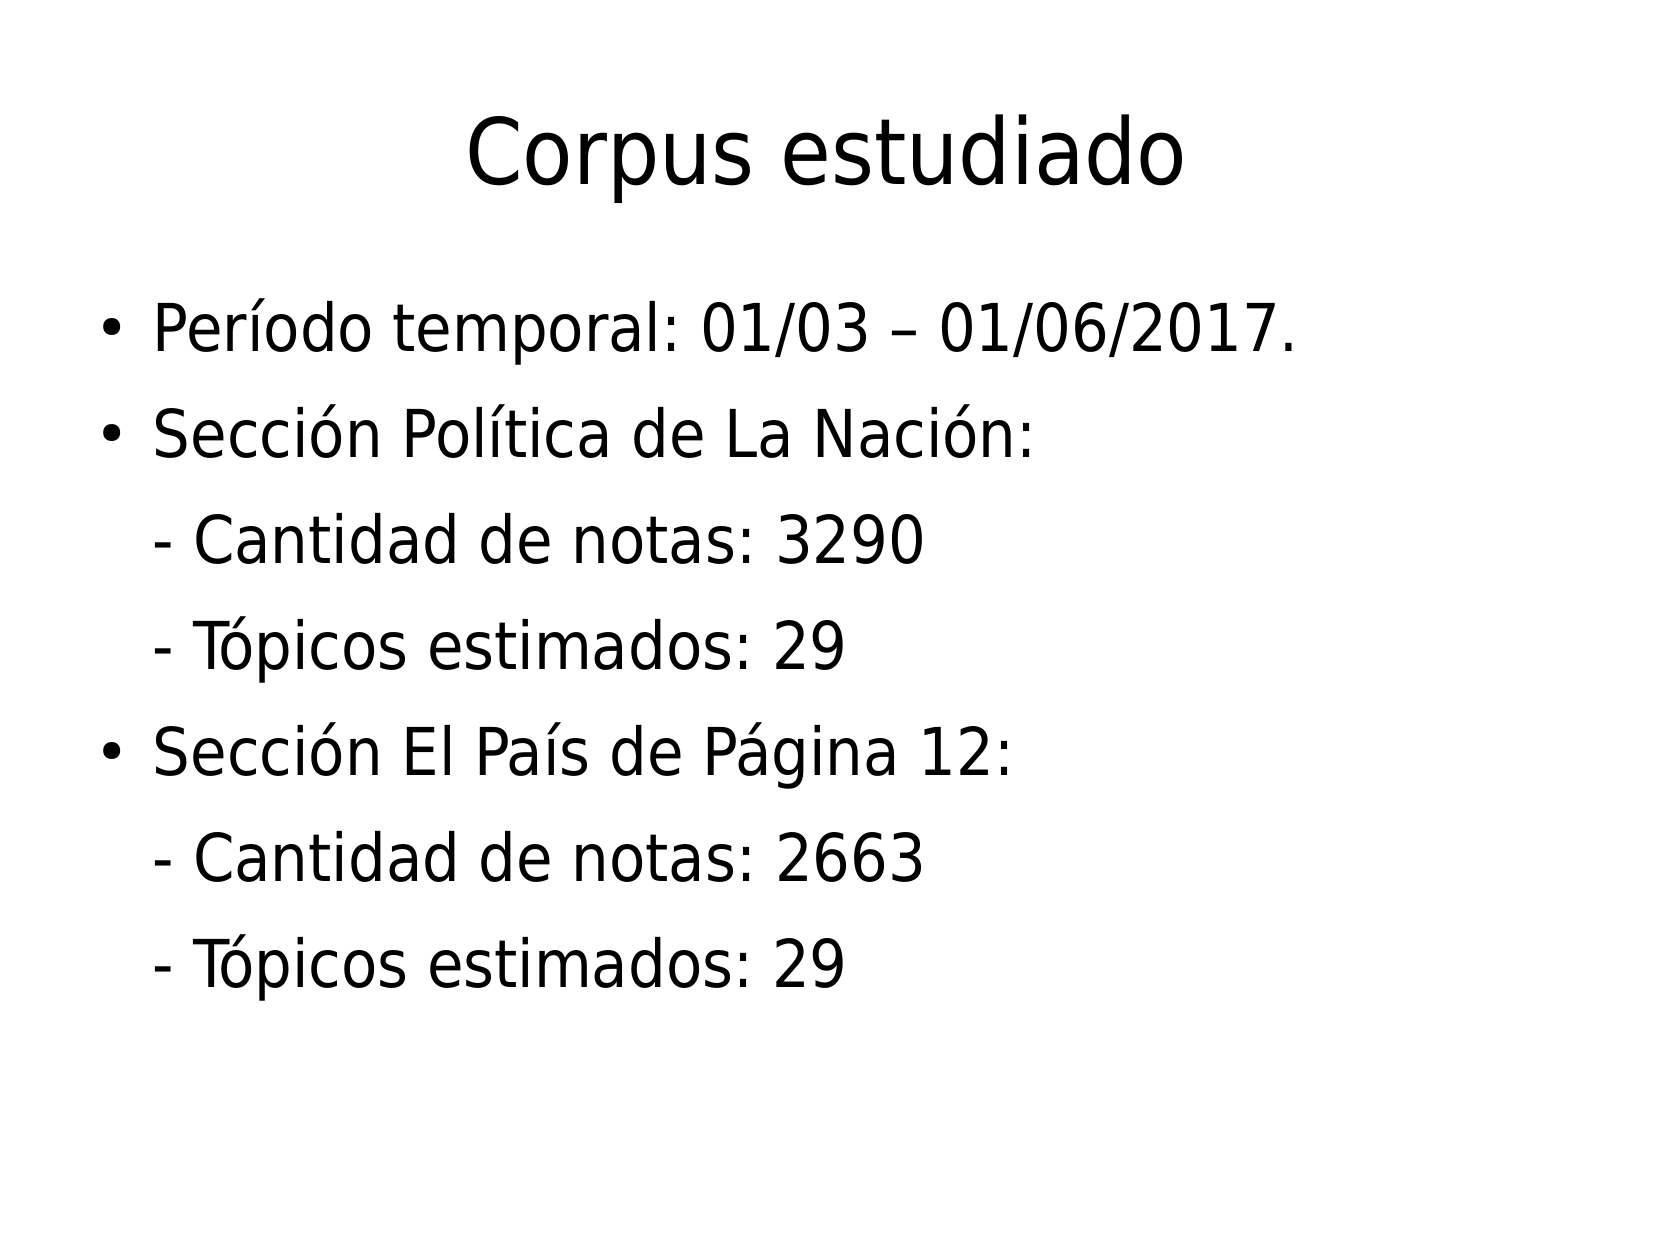

# Corpus estudiado
Período temporal: 01/03 – 01/06/2017.
Sección Política de La Nación:
- Cantidad de notas: 3290
- Tópicos estimados: 29
Sección El País de Página 12:
- Cantidad de notas: 2663
- Tópicos estimados: 29